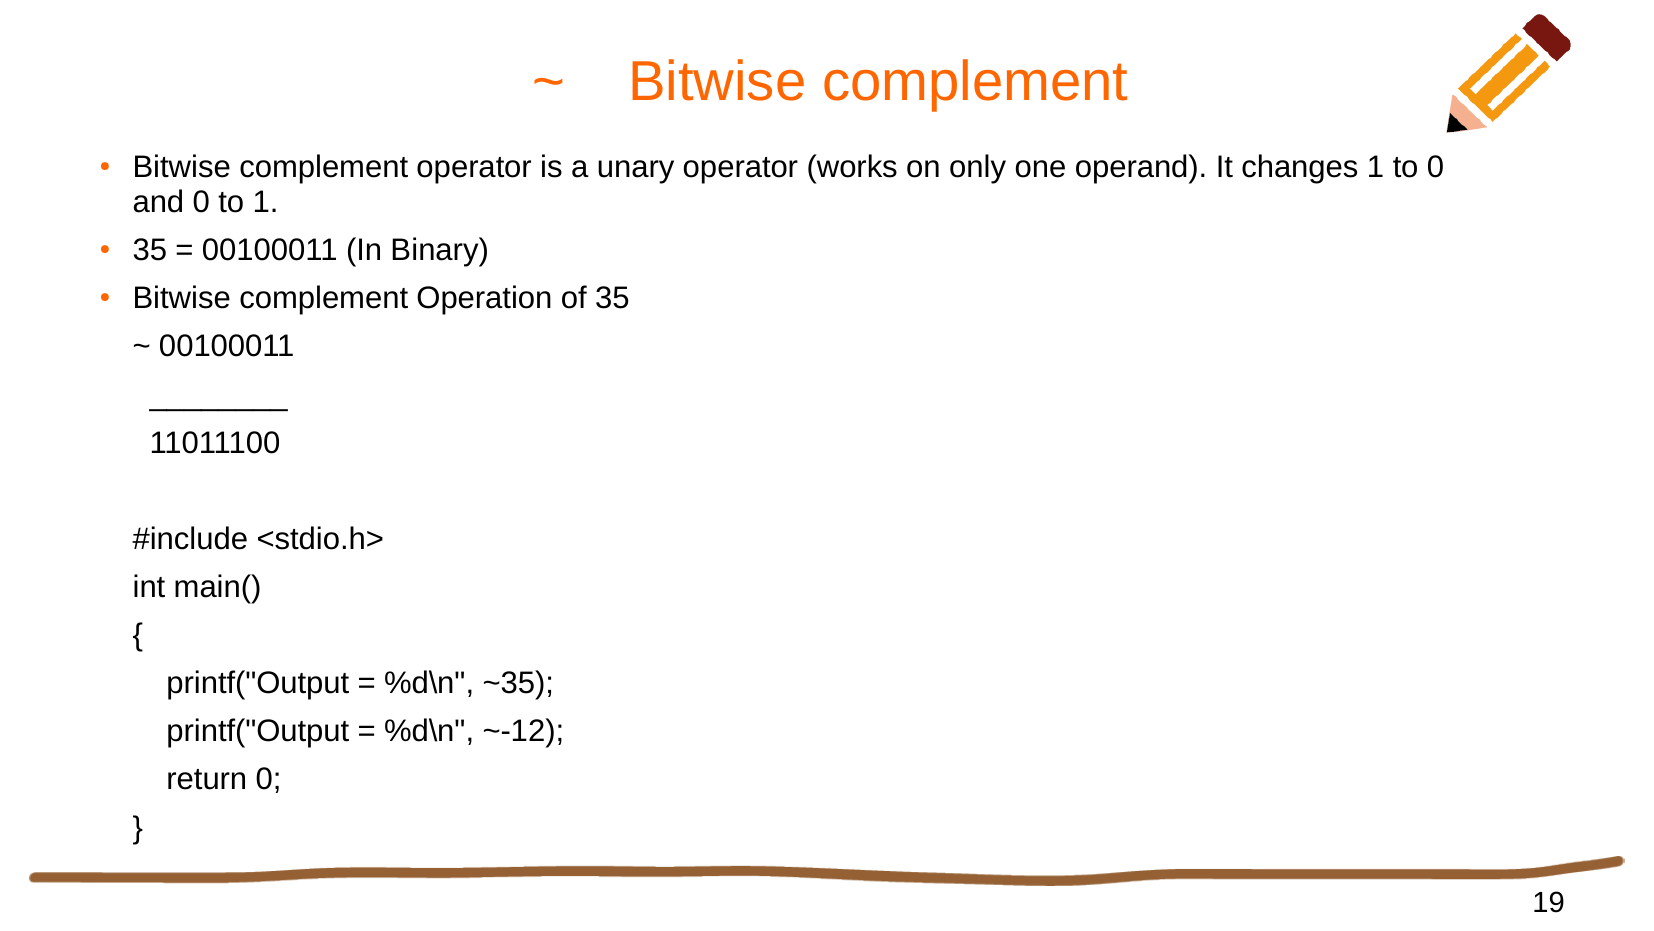

# ~ Bitwise complement
Bitwise complement operator is a unary operator (works on only one operand). It changes 1 to 0 and 0 to 1.
35 = 00100011 (In Binary)
Bitwise complement Operation of 35
~ 00100011
 ________
 11011100
#include <stdio.h>
int main()
{
 printf("Output = %d\n", ~35);
 printf("Output = %d\n", ~-12);
 return 0;
}
19